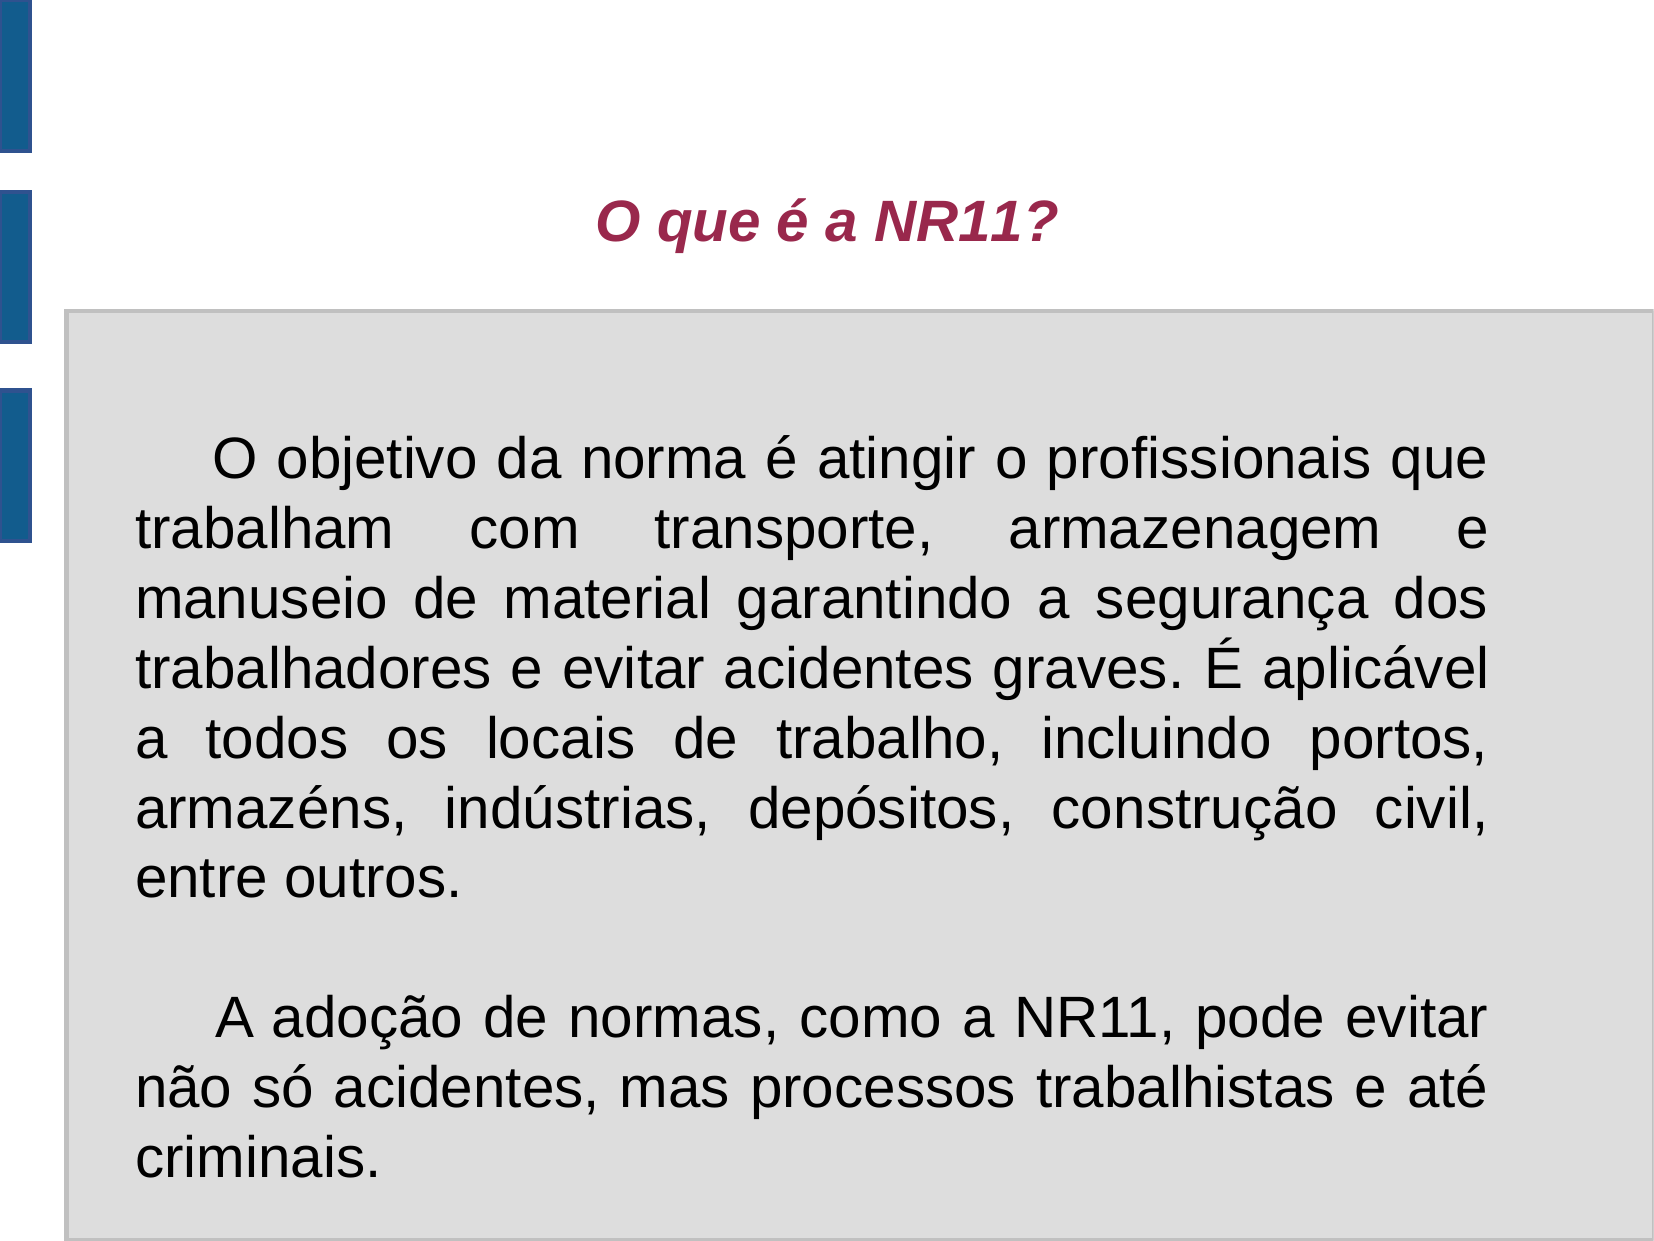

# O que é a NR11?
 O objetivo da norma é atingir o profissionais que trabalham com transporte, armazenagem e manuseio de material garantindo a segurança dos trabalhadores e evitar acidentes graves. É aplicável a todos os locais de trabalho, incluindo portos, armazéns, indústrias, depósitos, construção civil, entre outros.
 A adoção de normas, como a NR11, pode evitar não só acidentes, mas processos trabalhistas e até criminais.